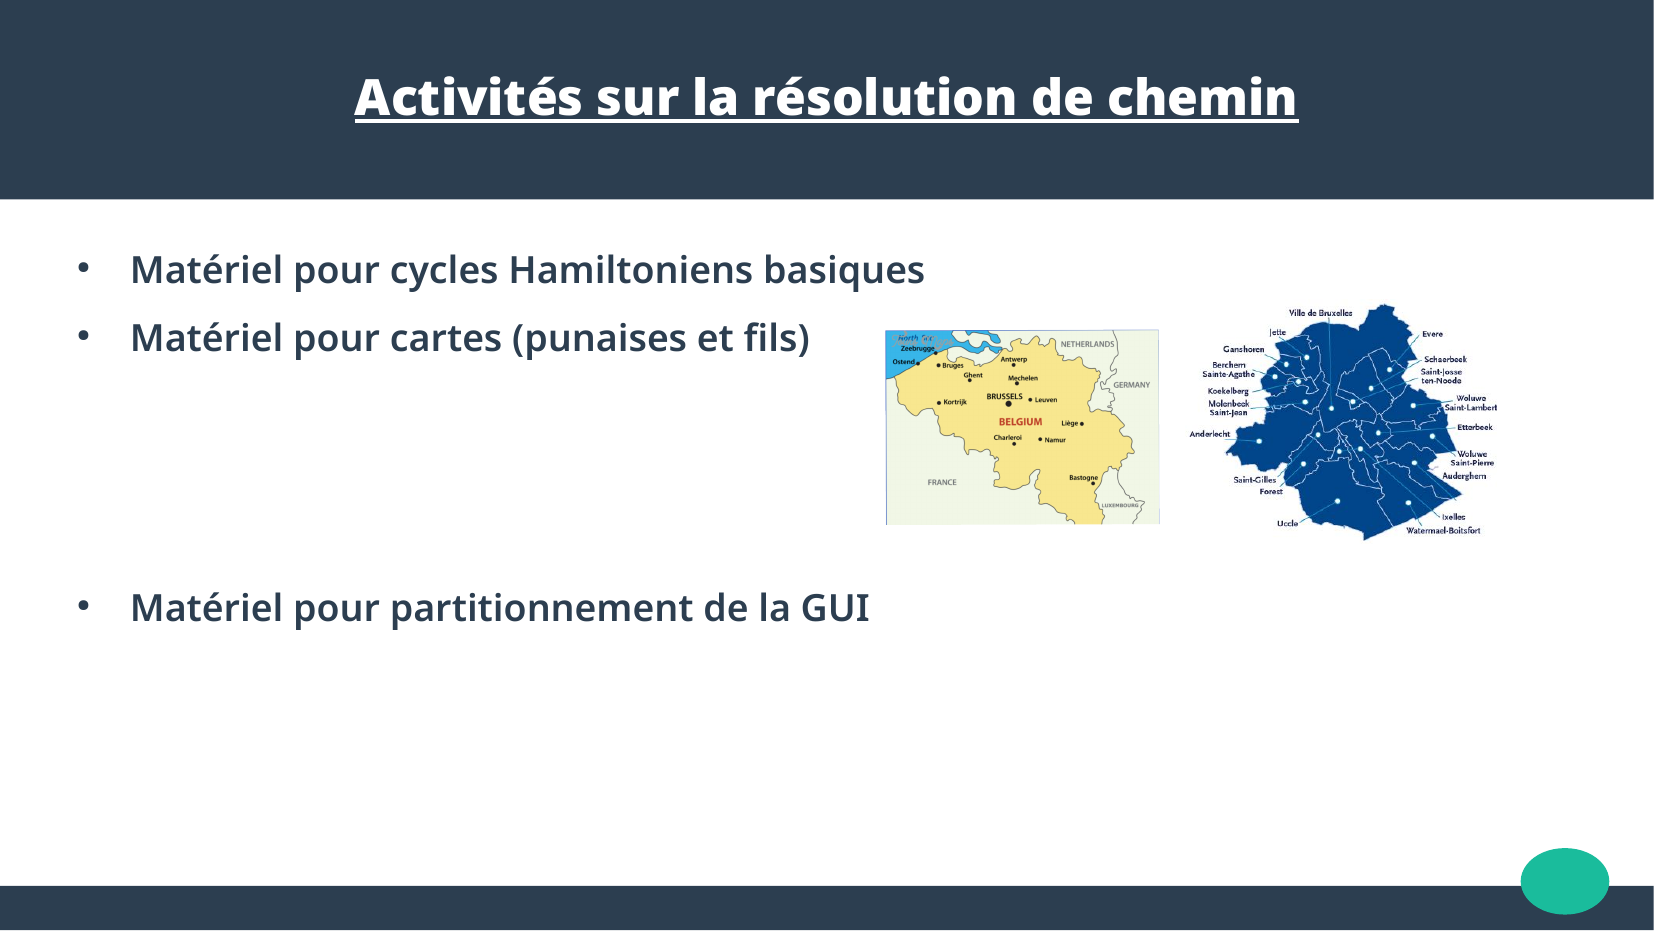

# Activités sur la résolution de chemin
Matériel pour cycles Hamiltoniens basiques
Matériel pour cartes (punaises et fils)
Matériel pour partitionnement de la GUI